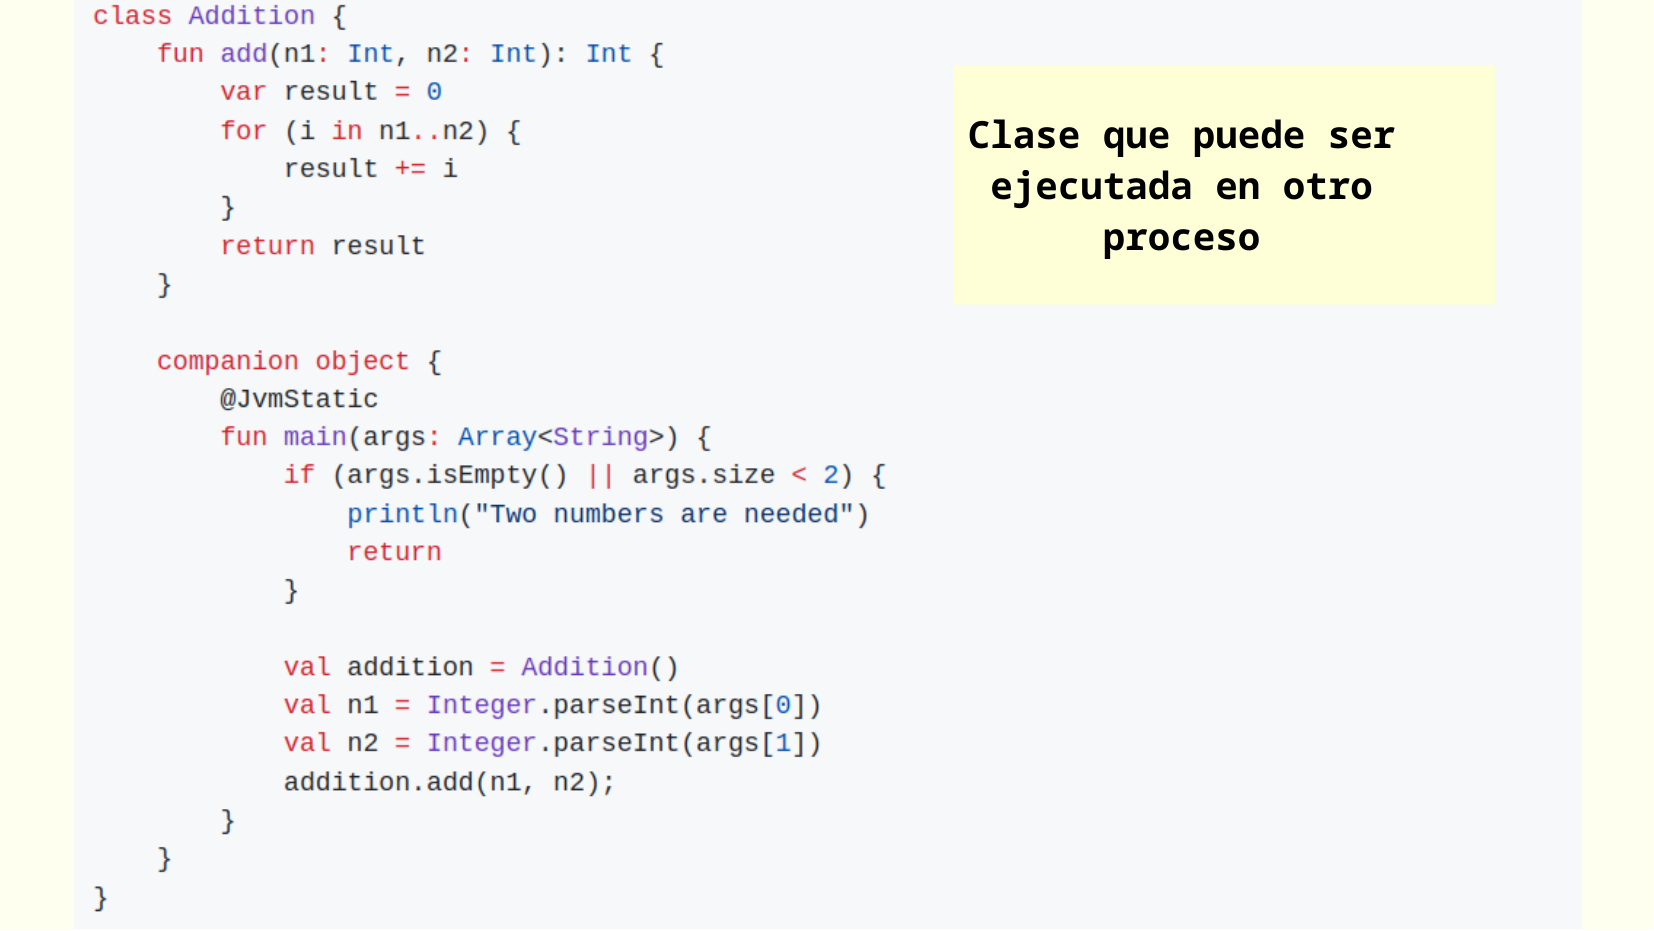

Clase que puede ser ejecutada en otro proceso